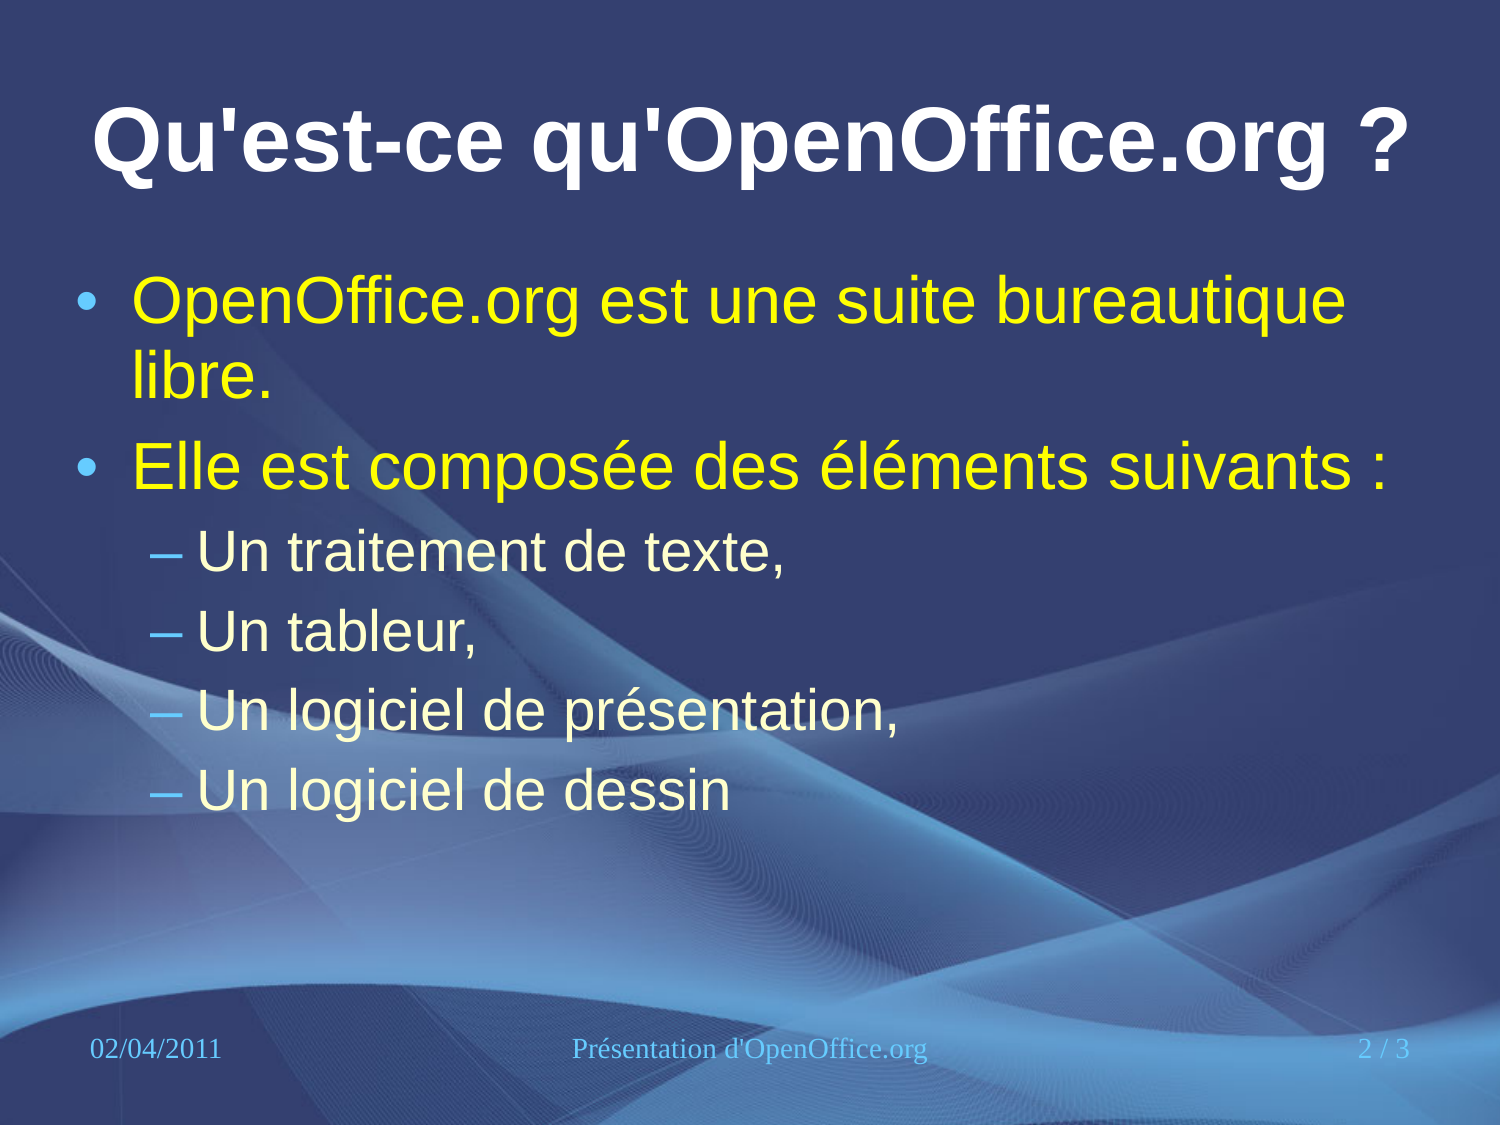

# Qu'est-ce qu'OpenOffice.org ?
OpenOffice.org est une suite bureautique libre.
Elle est composée des éléments suivants :
Un traitement de texte,
Un tableur,
Un logiciel de présentation,
Un logiciel de dessin
02/04/2011
Présentation d'OpenOffice.org
2